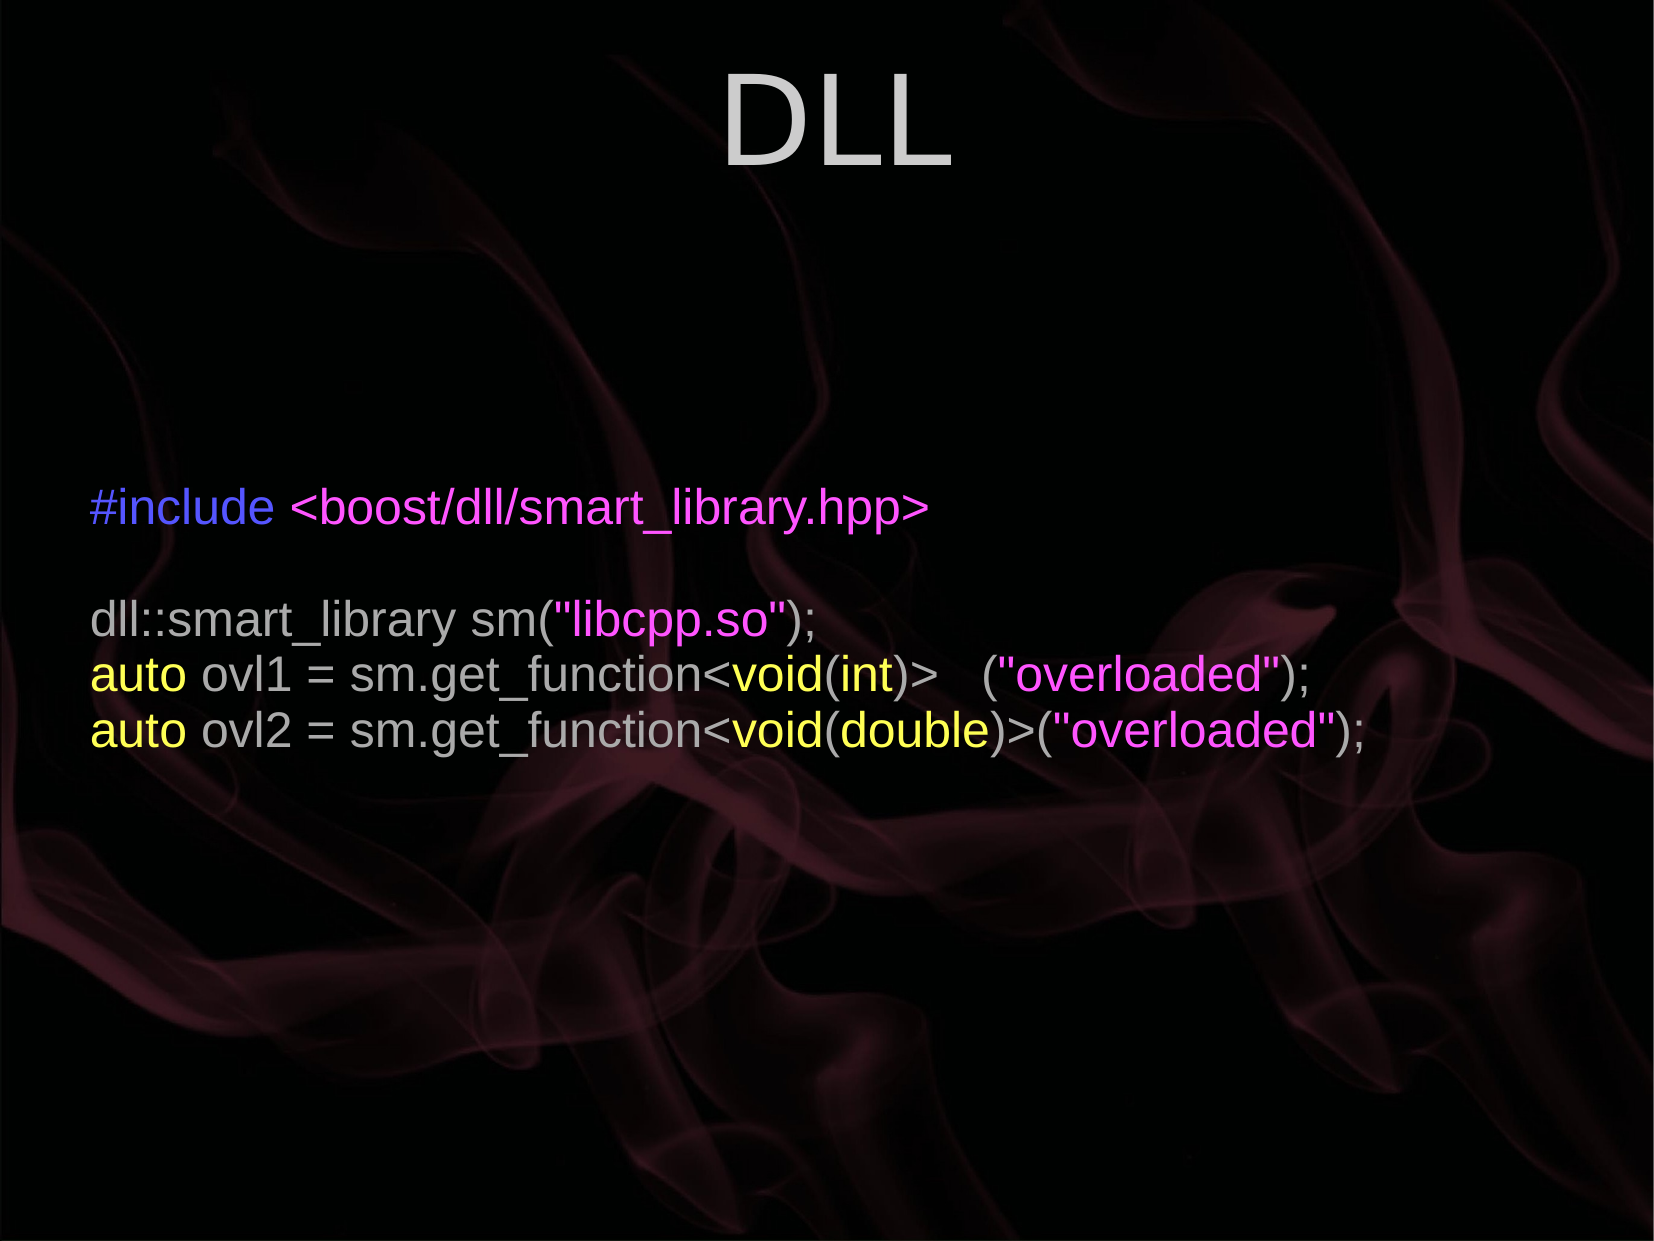

# DLL
#include <boost/dll/smart_library.hpp>
dll::smart_library sm("libcpp.so");
auto ovl1 = sm.get_function<void(int)> ("overloaded");
auto ovl2 = sm.get_function<void(double)>("overloaded");